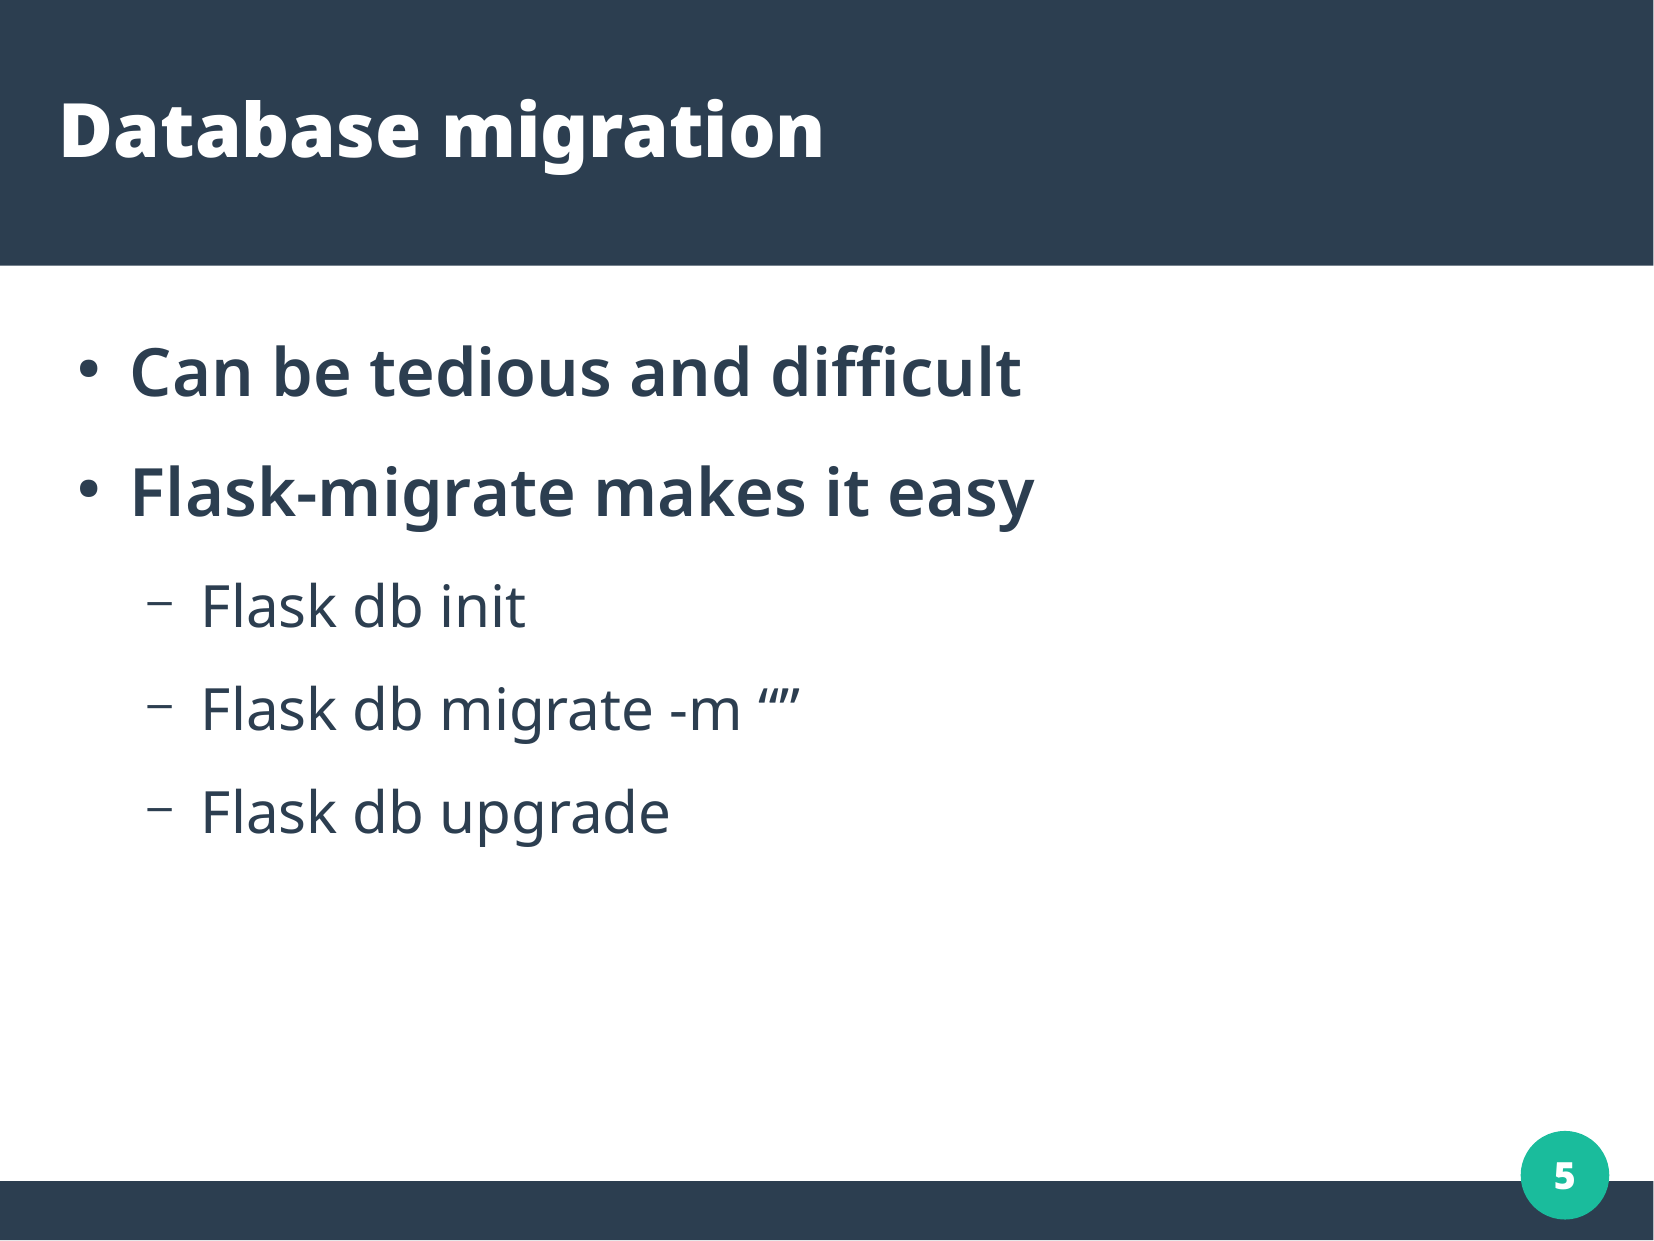

# Database migration
Can be tedious and difficult
Flask-migrate makes it easy
Flask db init
Flask db migrate -m “”
Flask db upgrade
5